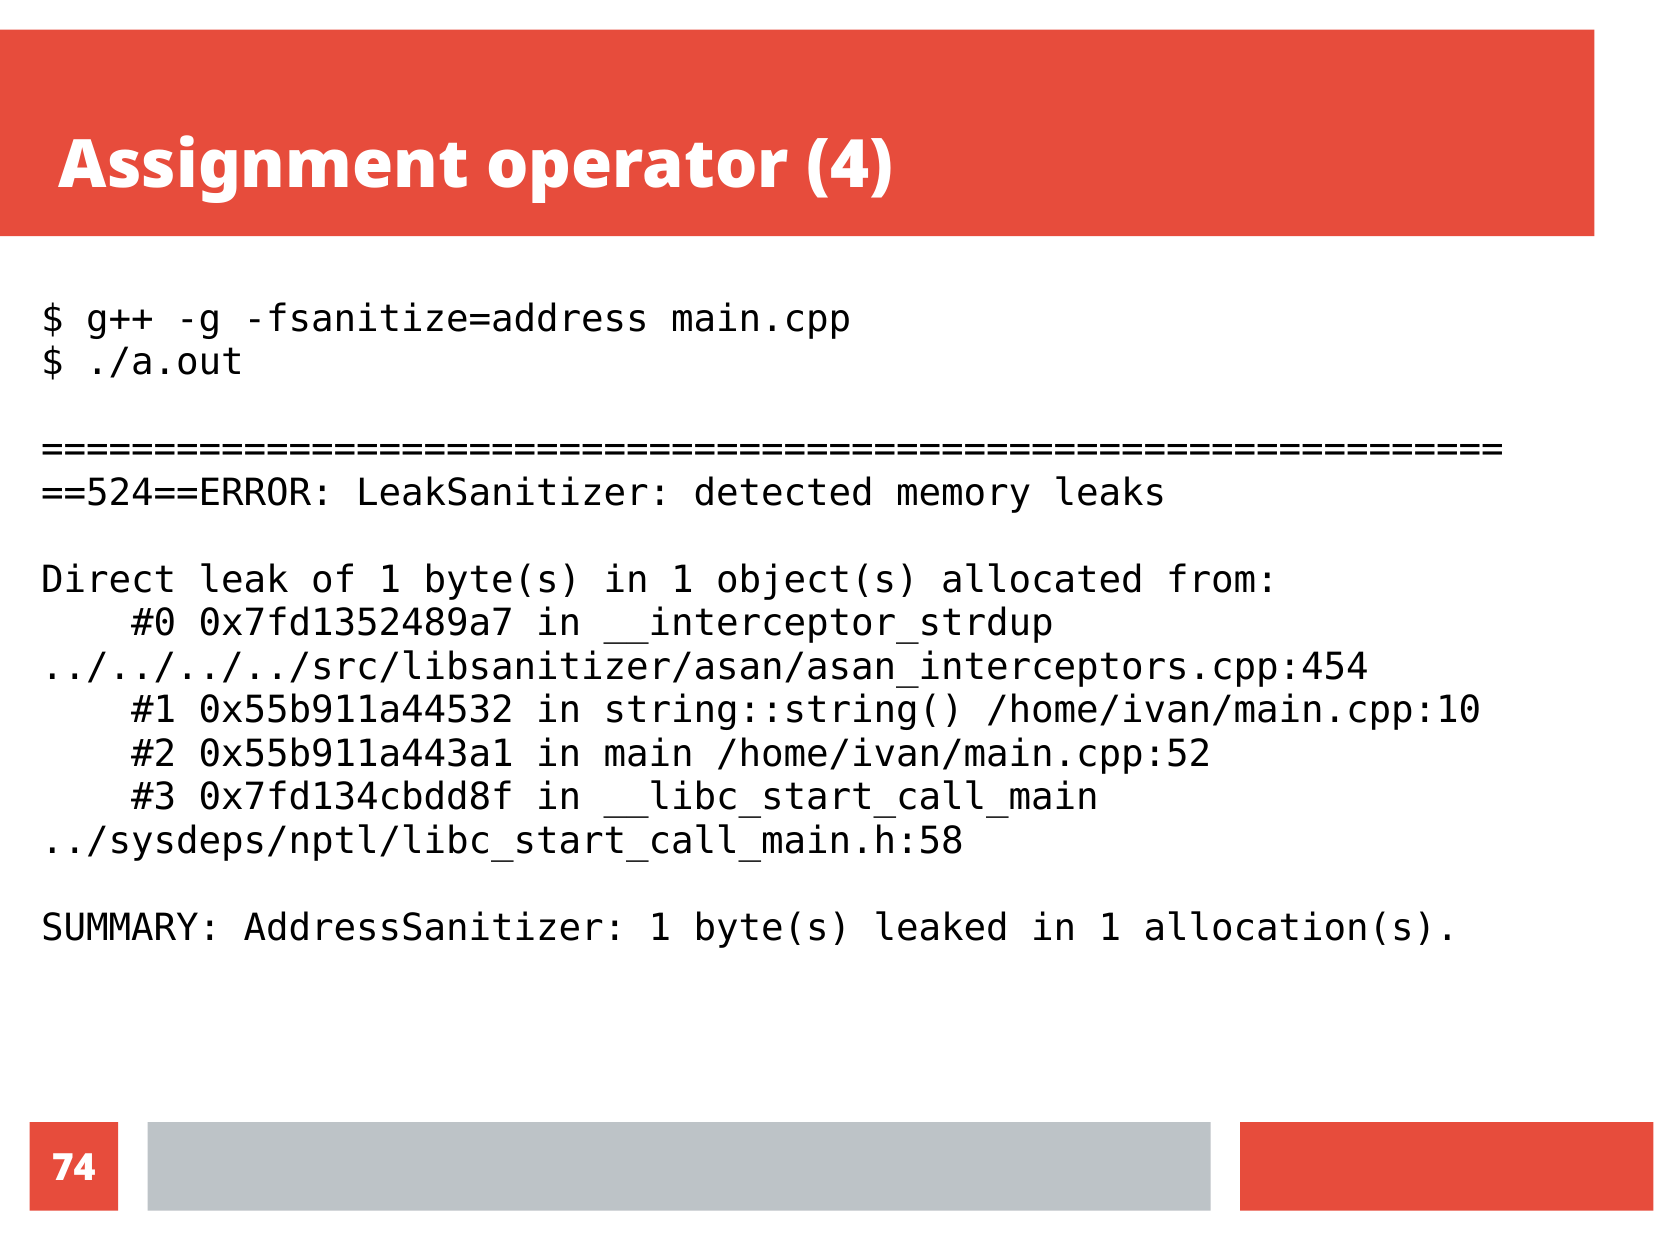

# Assignment operator (4)
$ g++ -g -fsanitize=address main.cpp
$ ./a.out
=================================================================
==524==ERROR: LeakSanitizer: detected memory leaks
Direct leak of 1 byte(s) in 1 object(s) allocated from:
 #0 0x7fd1352489a7 in __interceptor_strdup ../../../../src/libsanitizer/asan/asan_interceptors.cpp:454
 #1 0x55b911a44532 in string::string() /home/ivan/main.cpp:10
 #2 0x55b911a443a1 in main /home/ivan/main.cpp:52
 #3 0x7fd134cbdd8f in __libc_start_call_main ../sysdeps/nptl/libc_start_call_main.h:58
SUMMARY: AddressSanitizer: 1 byte(s) leaked in 1 allocation(s).
74